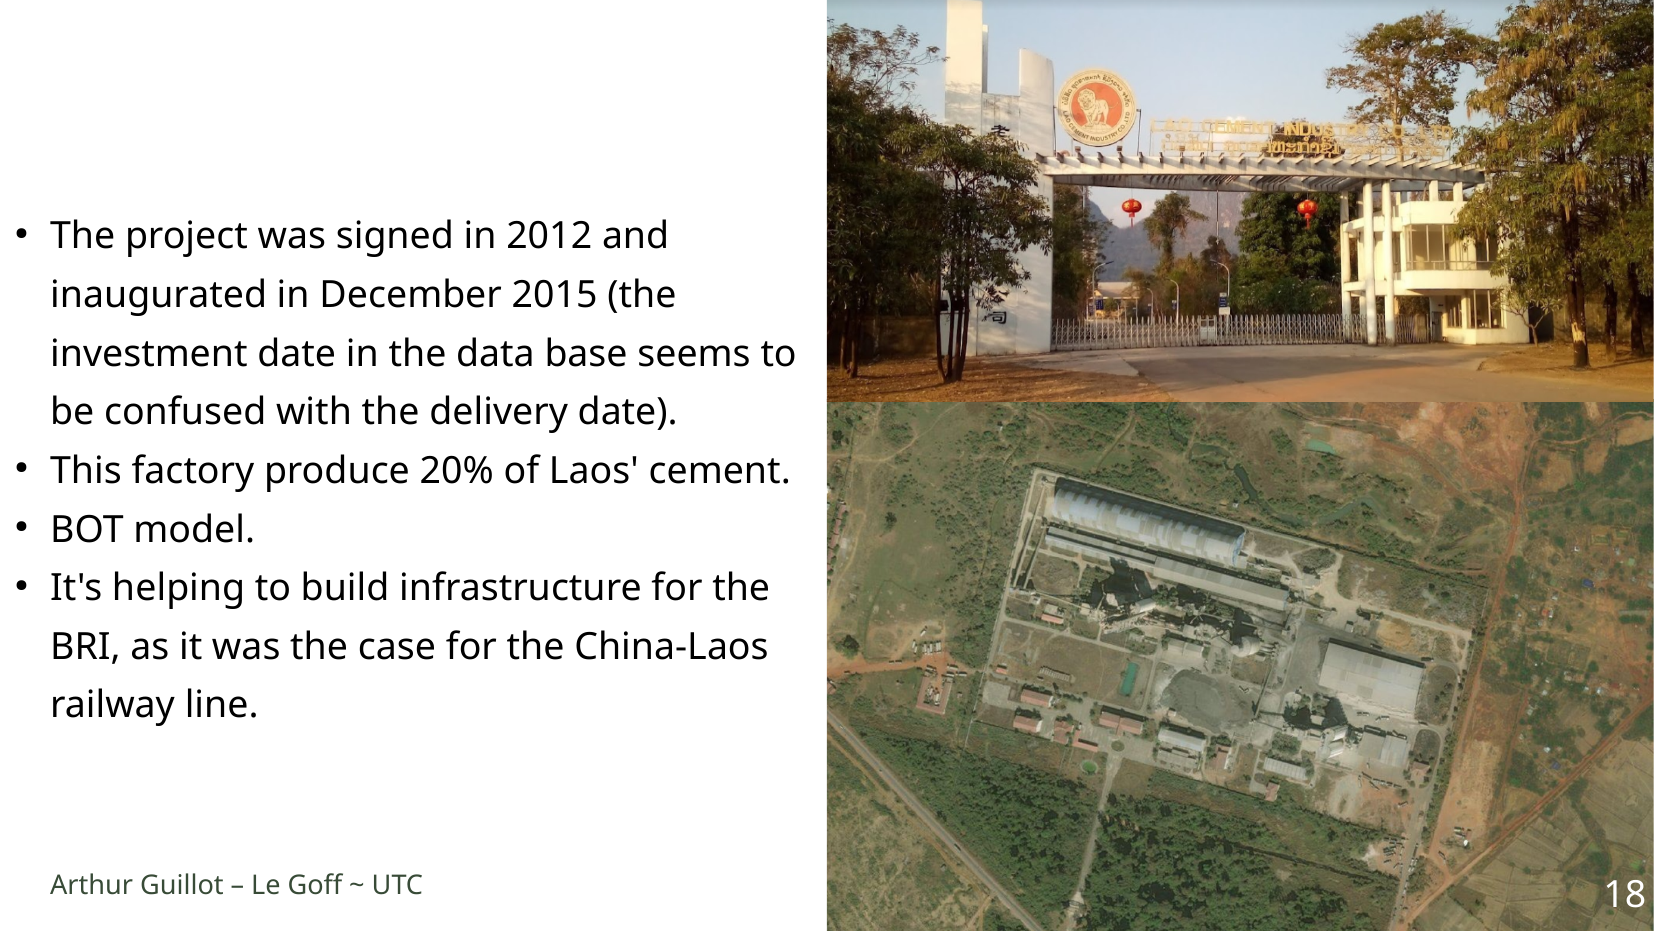

The project was signed in 2012 and inaugurated in December 2015 (the investment date in the data base seems to be confused with the delivery date).
This factory produce 20% of Laos' cement.
BOT model.
It's helping to build infrastructure for the BRI, as it was the case for the China-Laos railway line.
Arthur Guillot – Le Goff ~ UTC